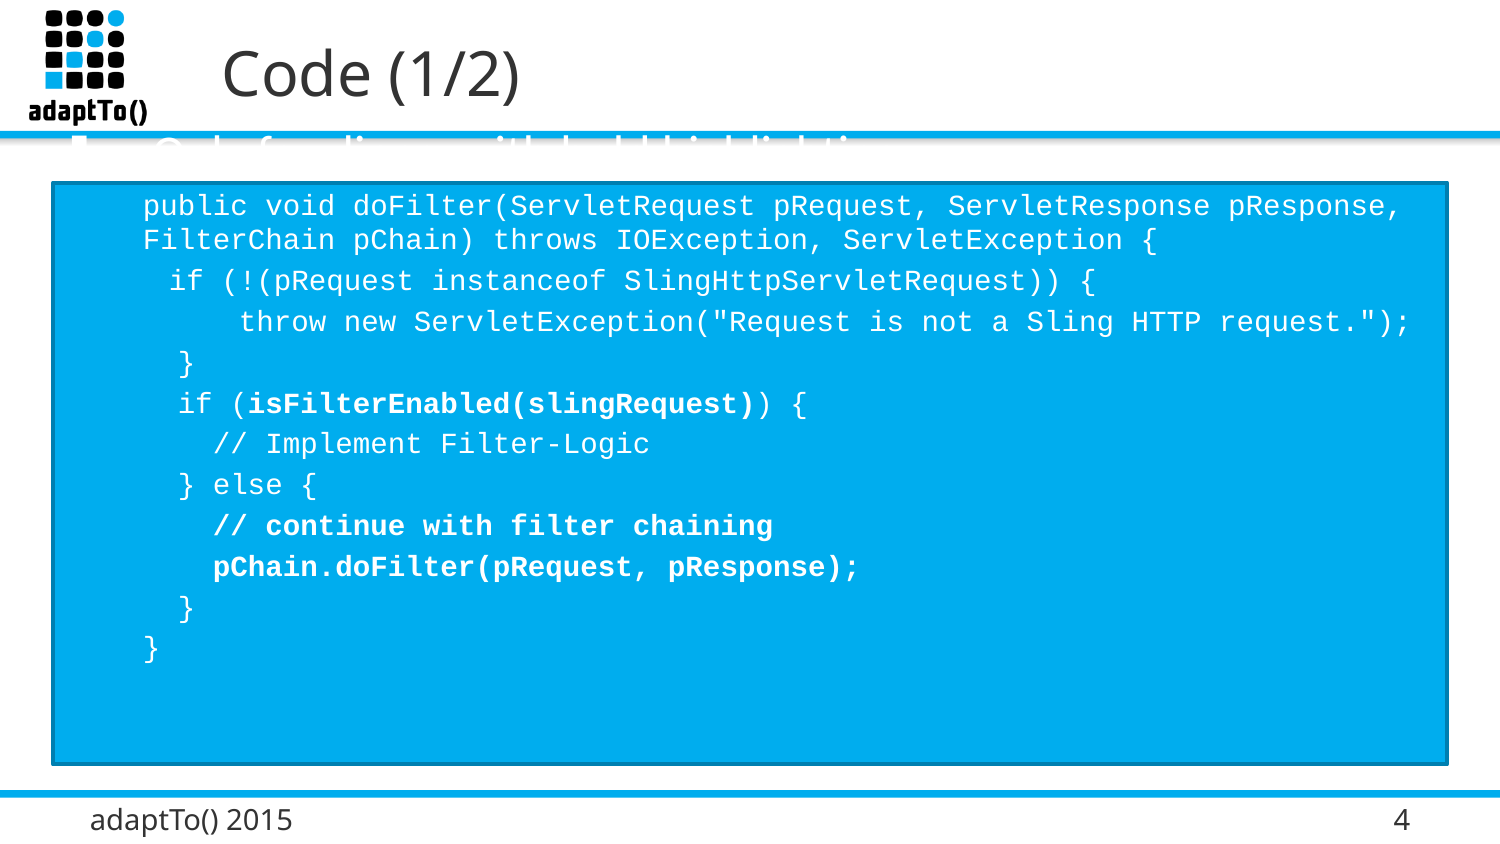

# Code (1/2)
Only few lines with bold highlighting
public void doFilter(ServletRequest pRequest, ServletResponse pResponse, FilterChain pChain) throws IOException, ServletException {
if (!(pRequest instanceof SlingHttpServletRequest)) {
 throw new ServletException("Request is not a Sling HTTP request.");
 }
 if (isFilterEnabled(slingRequest)) {
 // Implement Filter-Logic
 } else {
 // continue with filter chaining
 pChain.doFilter(pRequest, pResponse);
 }
}
adaptTo() 2015